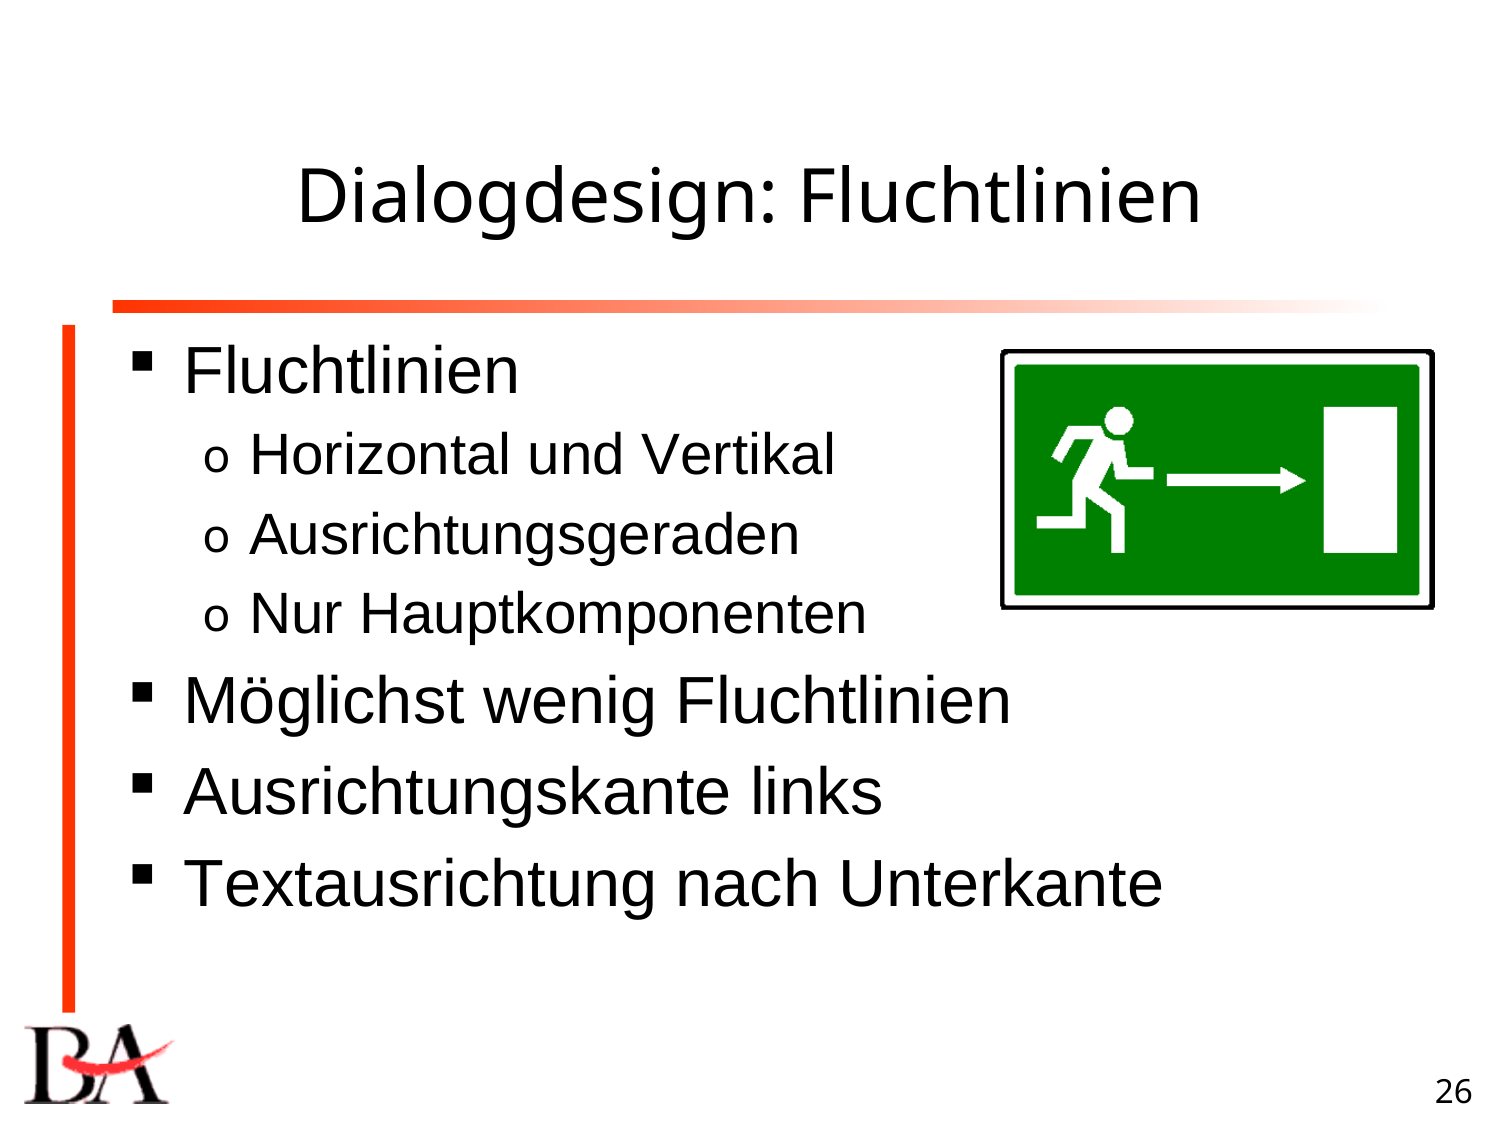

# Dialogdesign: Fluchtlinien
Fluchtlinien
Horizontal und Vertikal
Ausrichtungsgeraden
Nur Hauptkomponenten
Möglichst wenig Fluchtlinien
Ausrichtungskante links
Textausrichtung nach Unterkante